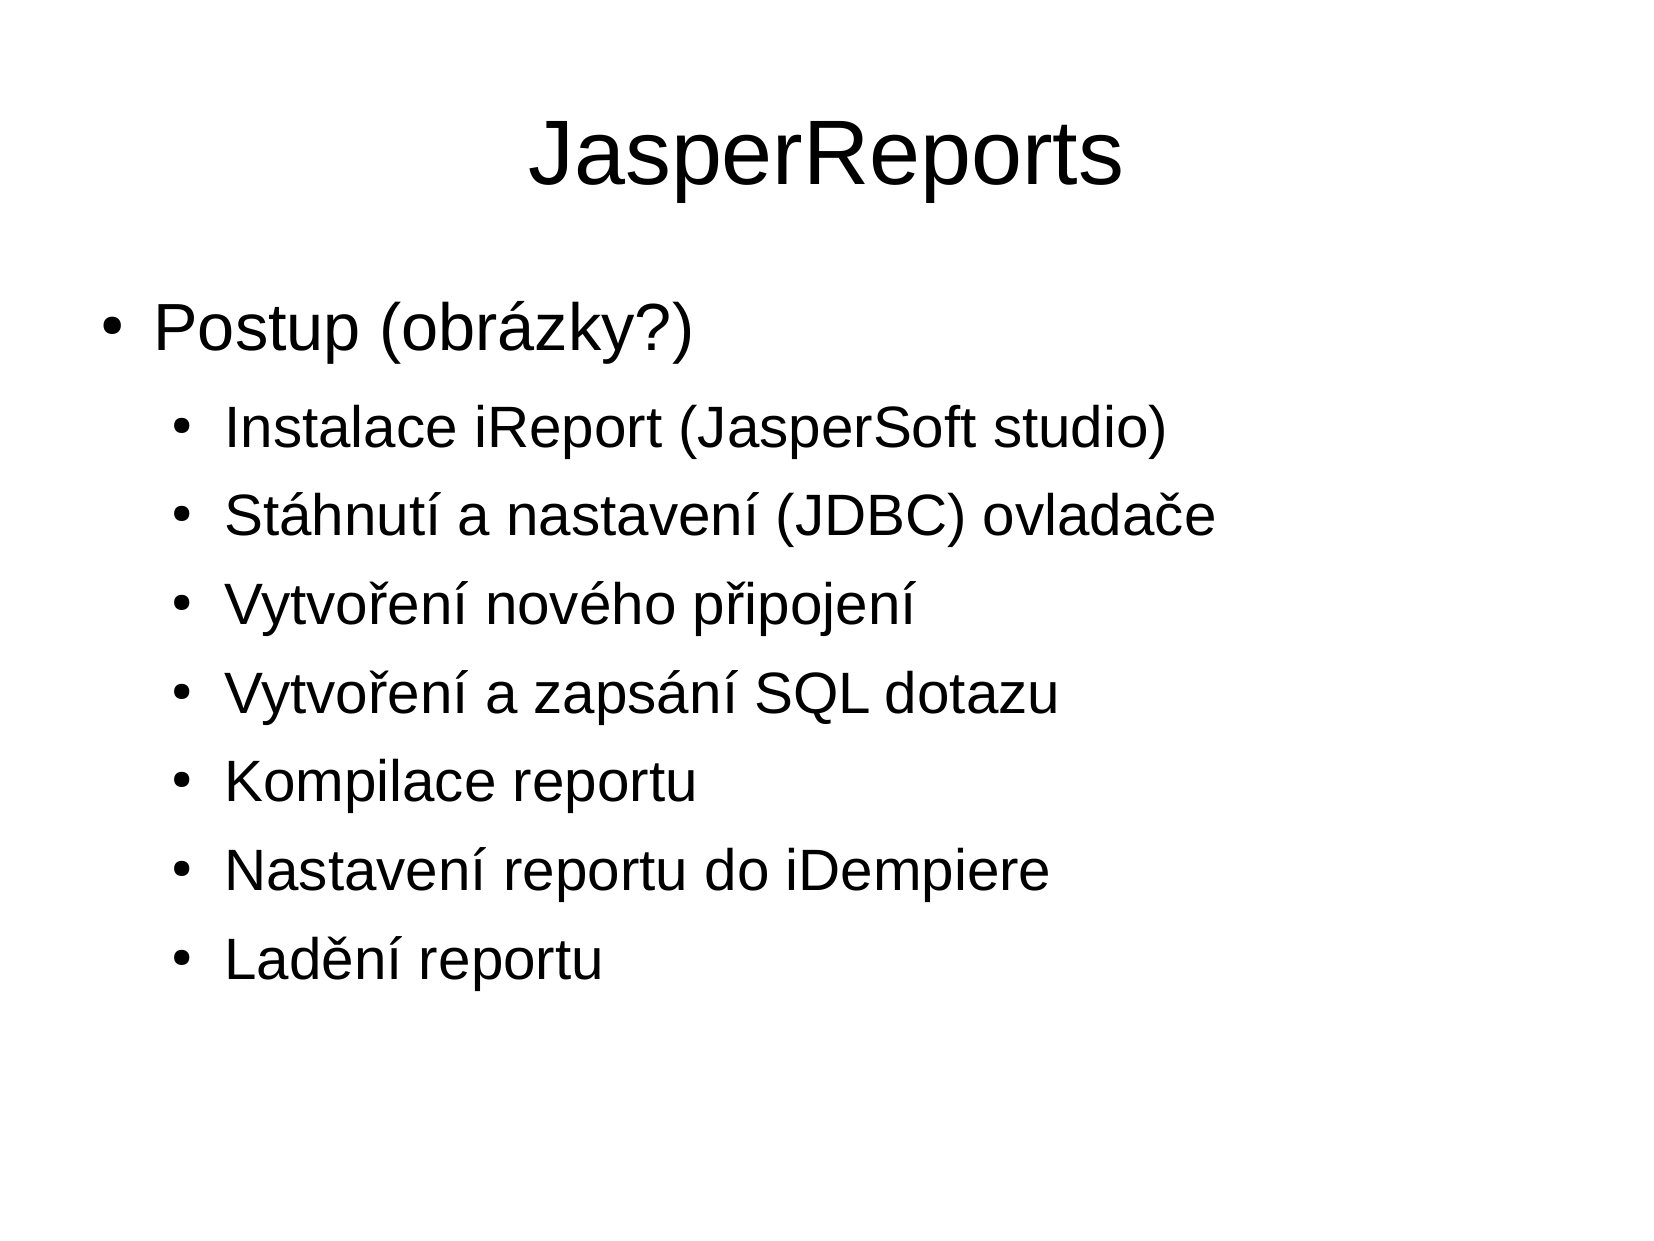

# JasperReports
Postup (obrázky?)
Instalace iReport (JasperSoft studio)
Stáhnutí a nastavení (JDBC) ovladače
Vytvoření nového připojení
Vytvoření a zapsání SQL dotazu
Kompilace reportu
Nastavení reportu do iDempiere
Ladění reportu